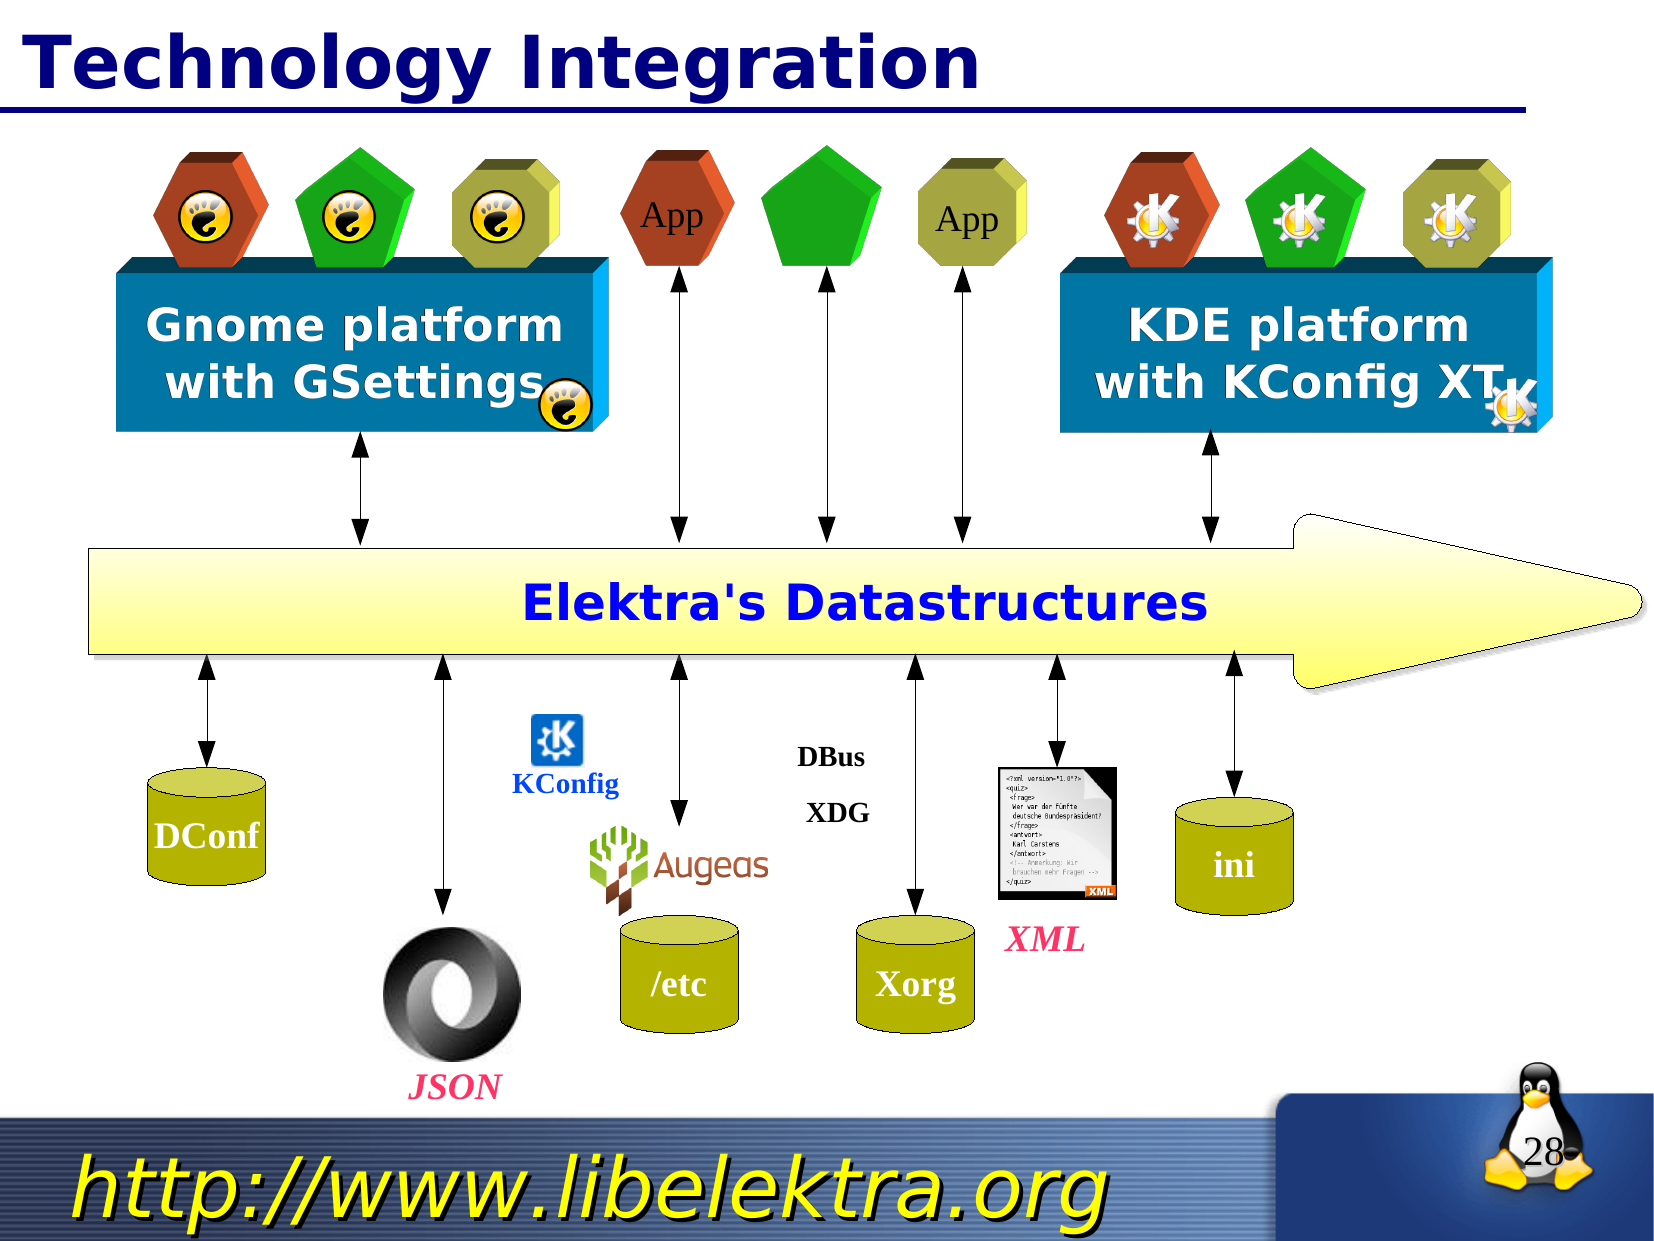

Technology Integration
App
App
Gnome platform
with GSettings
KDE platform
with KConfig XT
Elektra's Datastructures
DBus
KConfig
DConf
XDG
ini
/etc
Xorg
XML
JSON